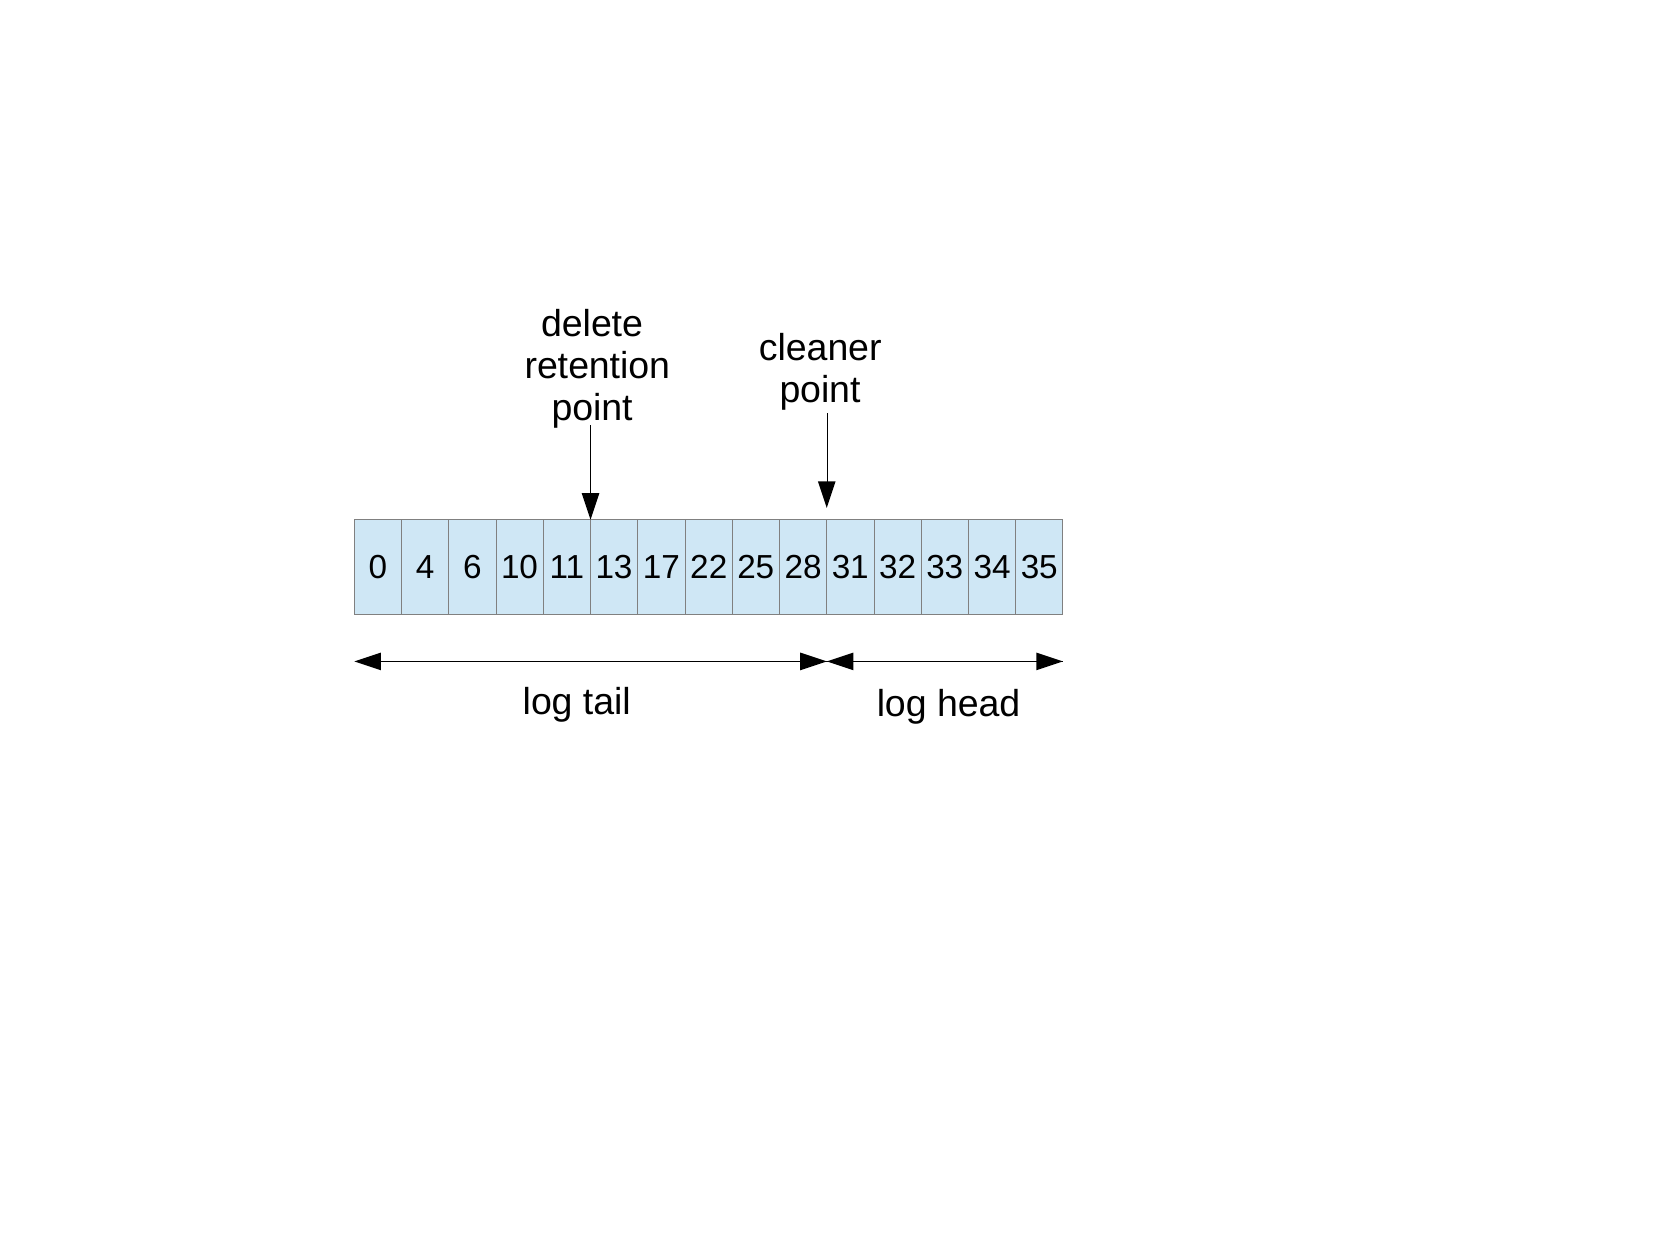

delete
 retention
point
cleaner
point
0
4
6
10
11
13
17
22
25
28
31
32
33
34
35
log tail
log head